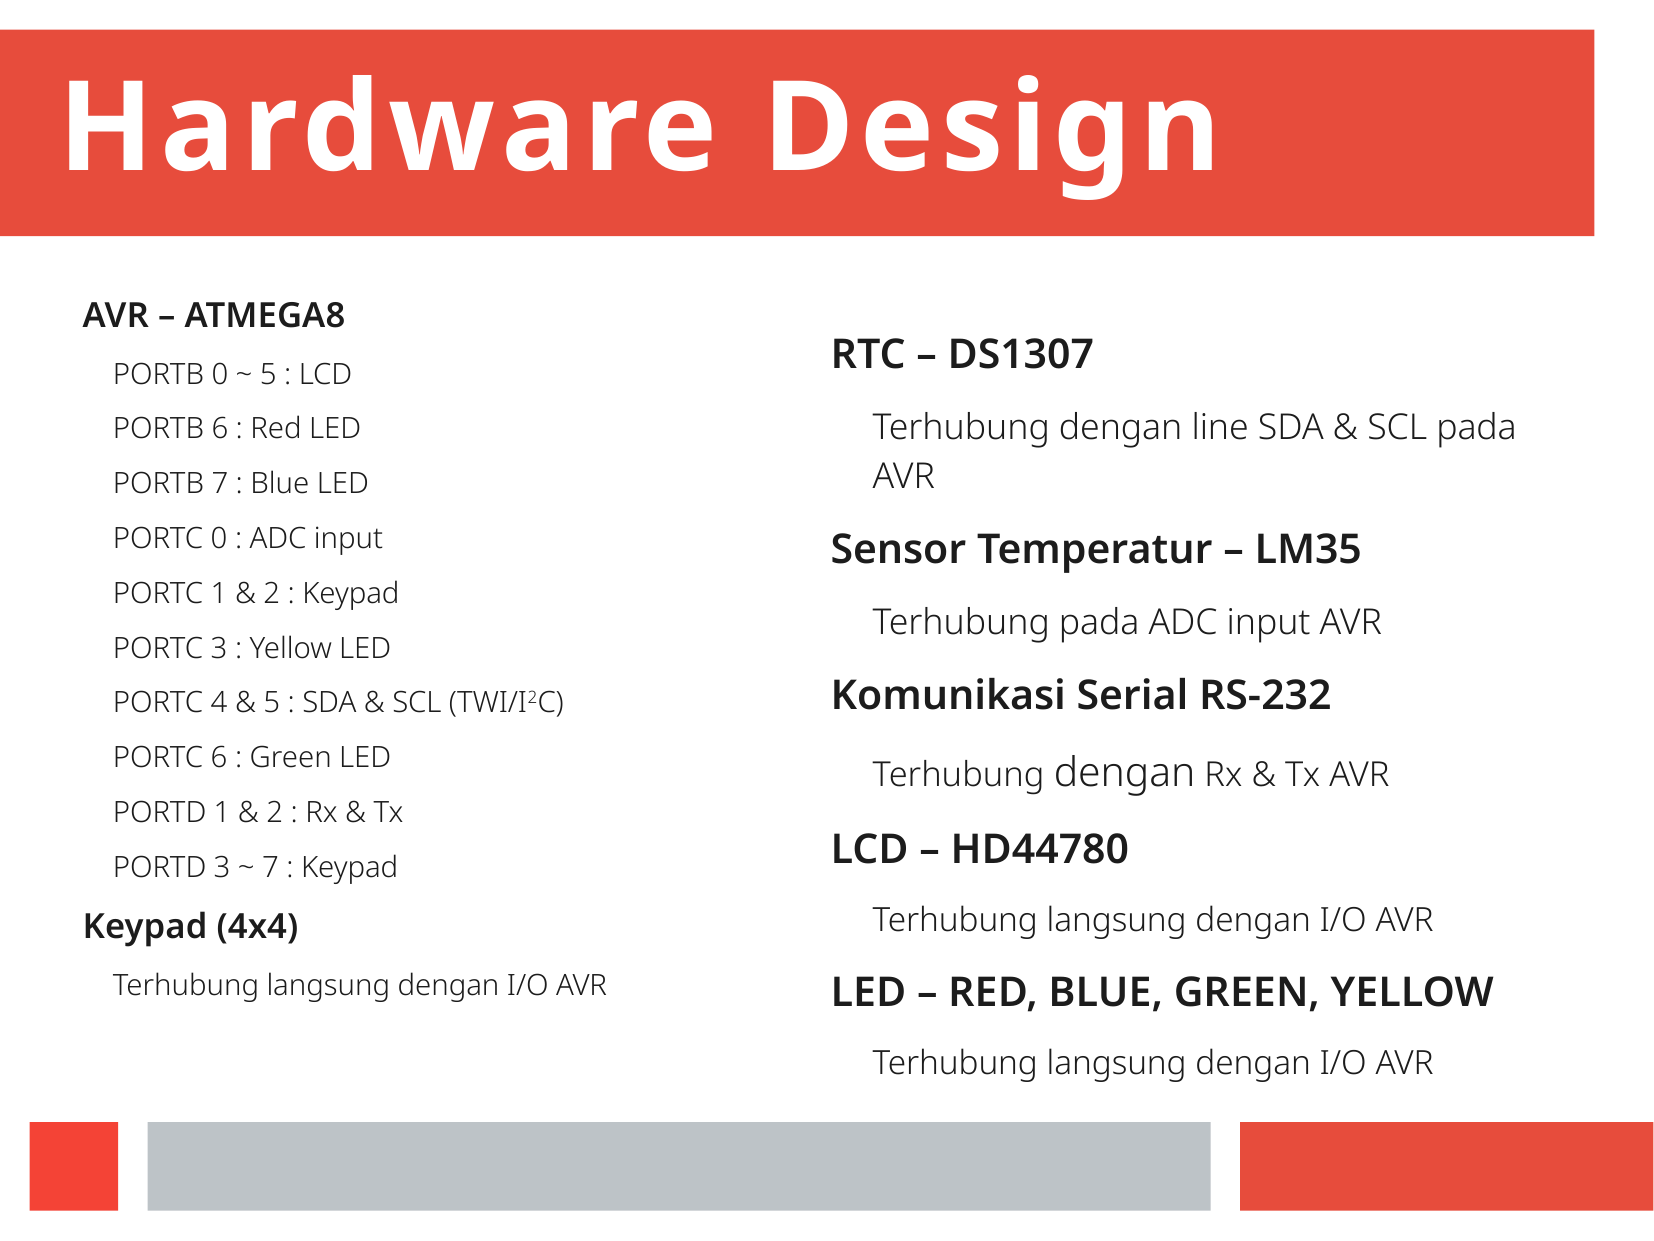

# Hardware Design
AVR – ATMEGA8
PORTB 0 ~ 5 : LCD
PORTB 6 : Red LED
PORTB 7 : Blue LED
PORTC 0 : ADC input
PORTC 1 & 2 : Keypad
PORTC 3 : Yellow LED
PORTC 4 & 5 : SDA & SCL (TWI/I2C)
PORTC 6 : Green LED
PORTD 1 & 2 : Rx & Tx
PORTD 3 ~ 7 : Keypad
Keypad (4x4)
Terhubung langsung dengan I/O AVR
RTC – DS1307
Terhubung dengan line SDA & SCL pada AVR
Sensor Temperatur – LM35
Terhubung pada ADC input AVR
Komunikasi Serial RS-232
Terhubung dengan Rx & Tx AVR
LCD – HD44780
Terhubung langsung dengan I/O AVR
LED – RED, BLUE, GREEN, YELLOW
Terhubung langsung dengan I/O AVR